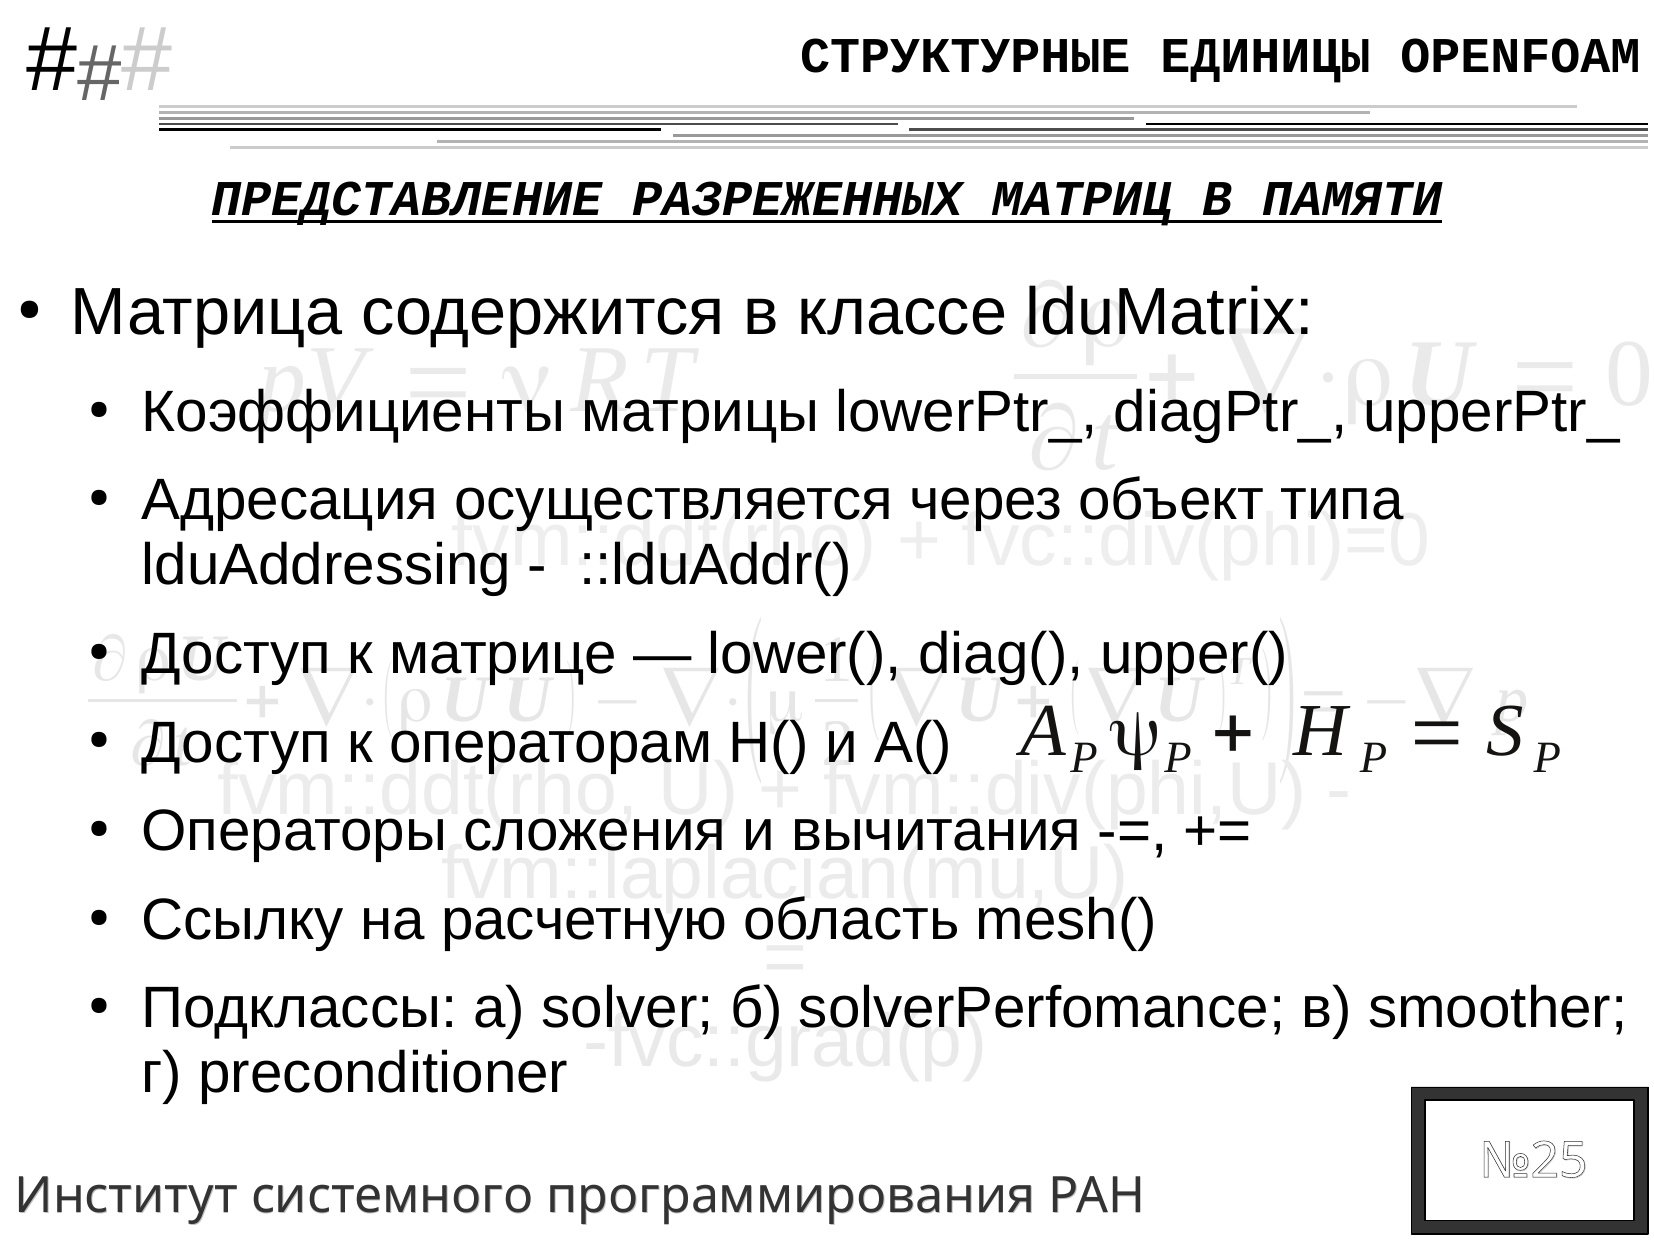

# ПРЕДСТАВЛЕНИЕ РАЗРЕЖЕННЫХ МАТРИЦ В ПАМЯТИ
Матрица содержится в классе lduMatrix:
Коэффициенты матрицы lowerPtr_, diagPtr_, upperPtr_
Адресация осуществляется через объект типа lduAddressing - ::lduAddr()
Доступ к матрице — lower(), diag(), upper()
Доступ к операторам H() и A()
Операторы сложения и вычитания -=, +=
Ссылку на расчетную область mesh()
Подклассы: а) solver; б) solverPerfomance; в) smoother; г) preconditioner